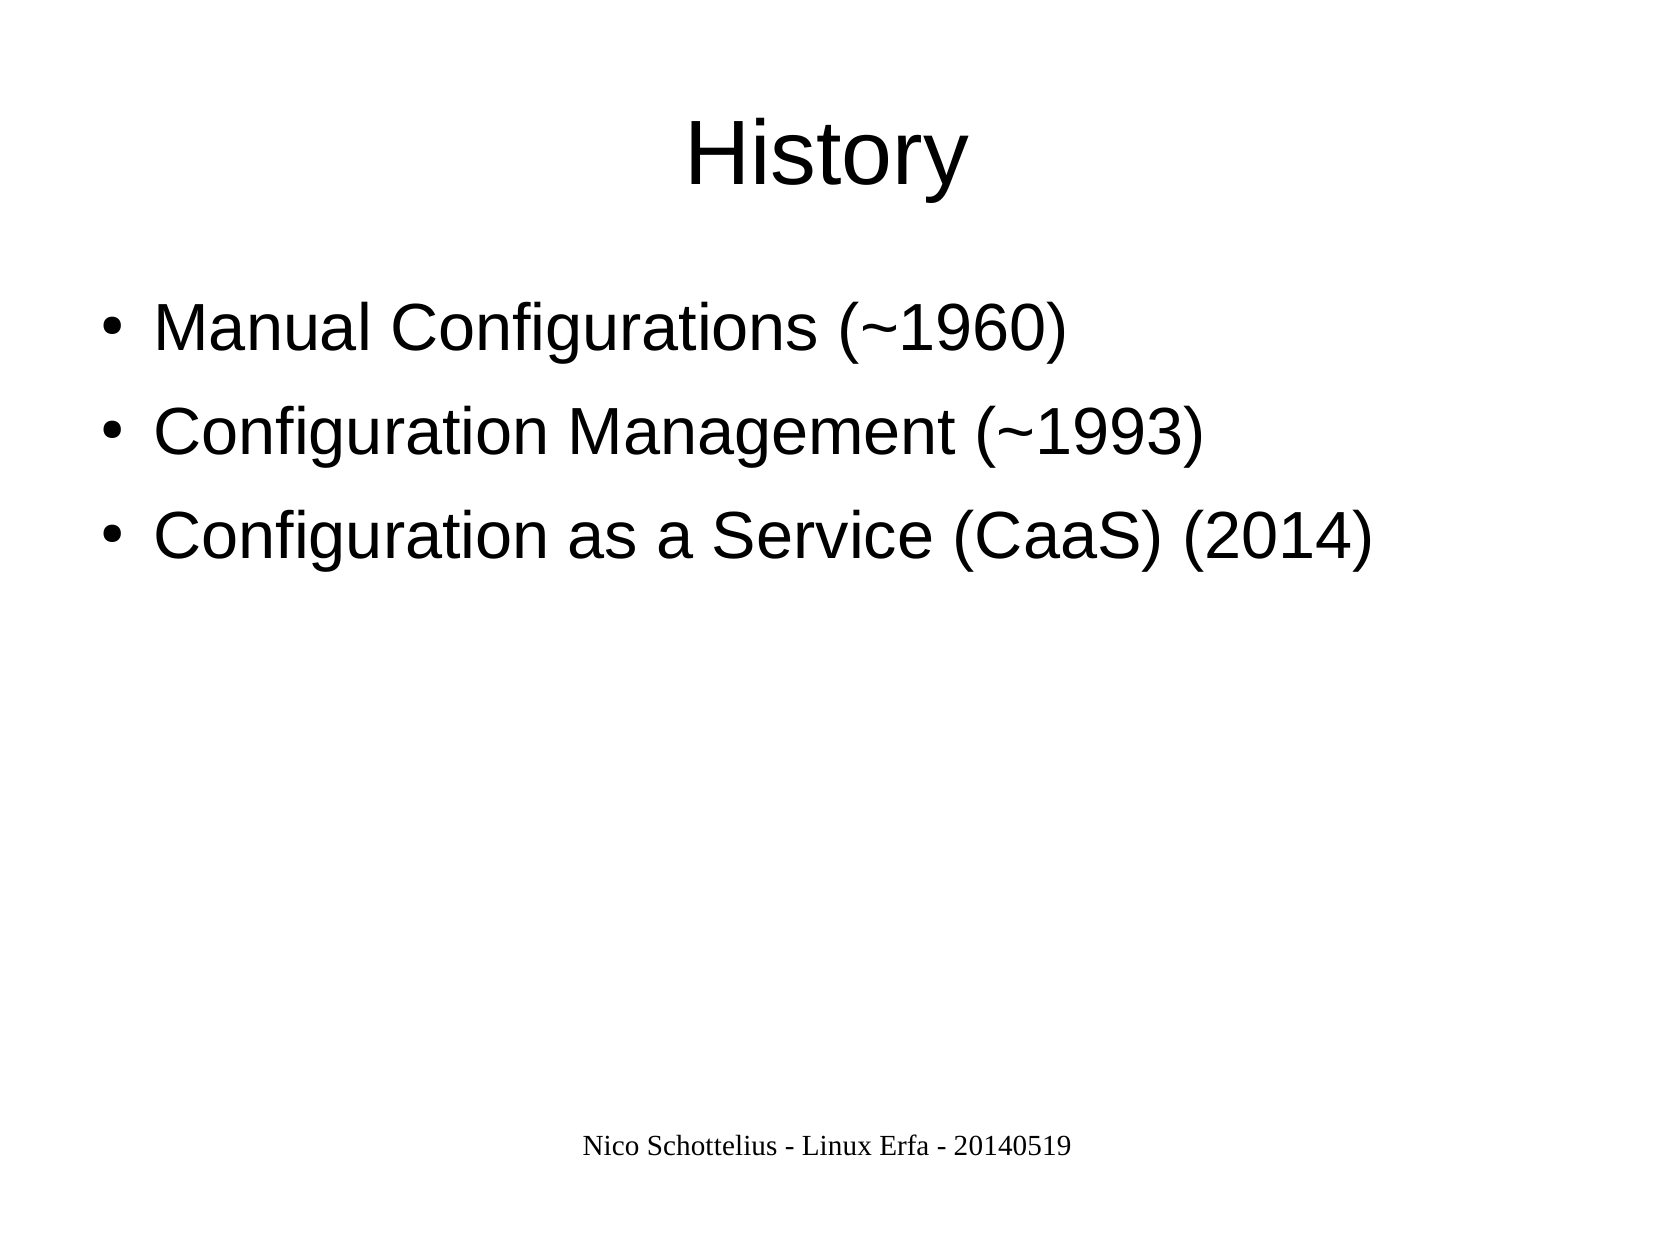

# History
Manual Configurations (~1960)
Configuration Management (~1993)
Configuration as a Service (CaaS) (2014)
Nico Schottelius - Linux Erfa - 20140519